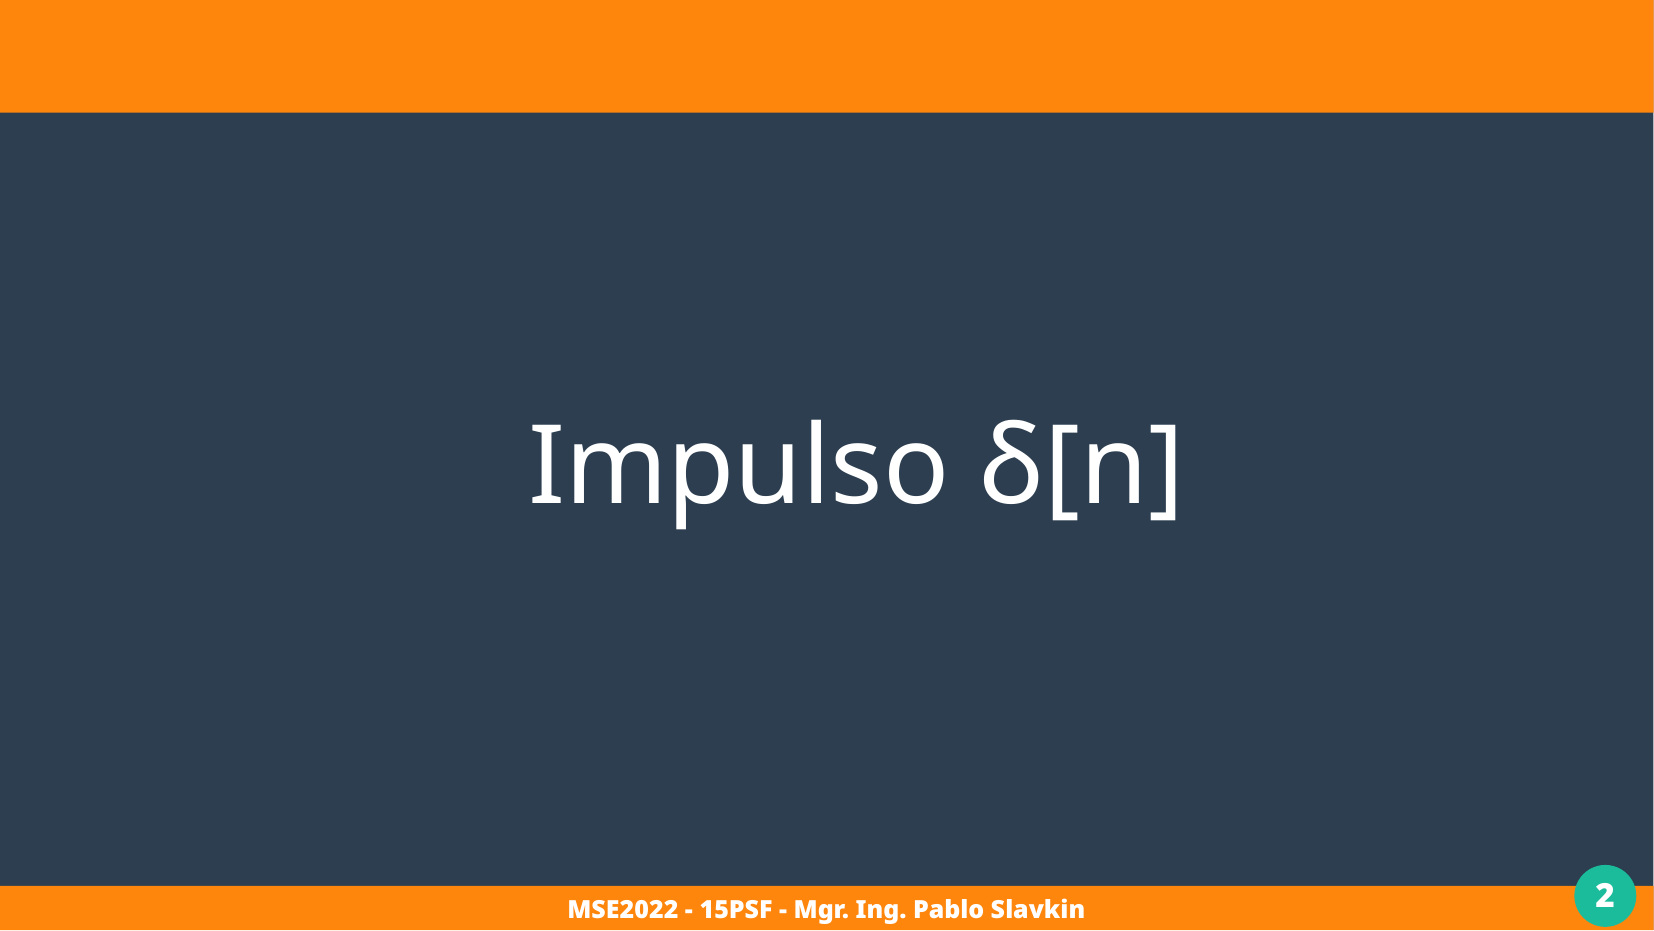

# Impulso δ[n]
MSE2022 - 15PSF - Mgr. Ing. Pablo Slavkin